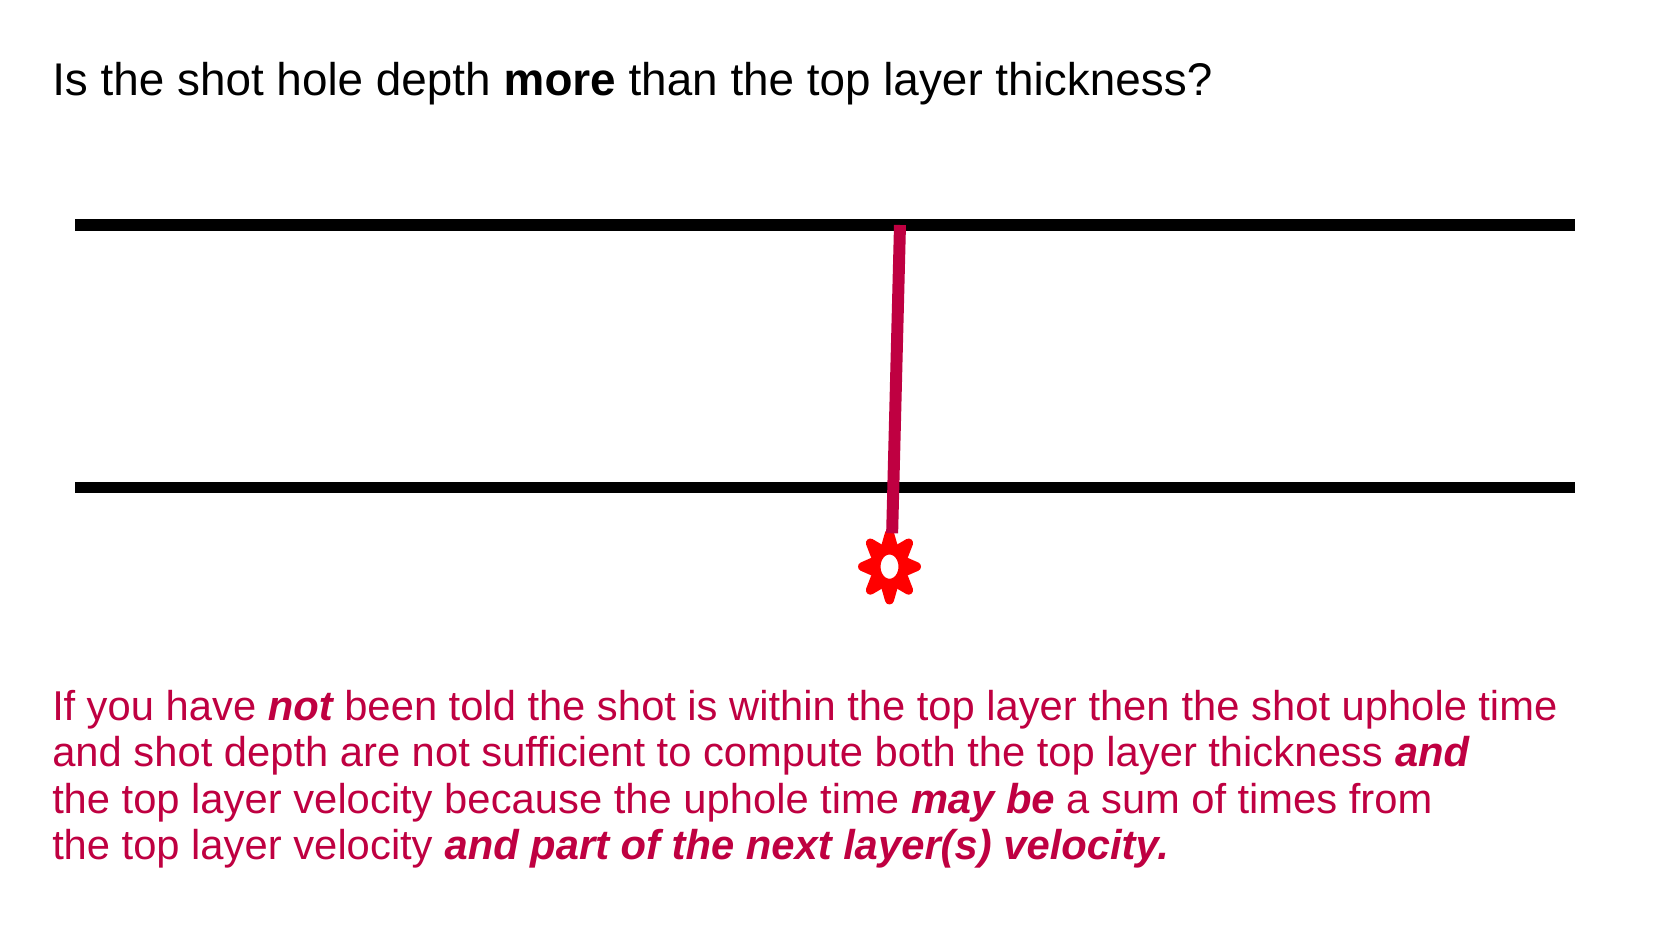

Is the shot hole depth more than the top layer thickness?
If you have not been told the shot is within the top layer then the shot uphole time and shot depth are not sufficient to compute both the top layer thickness and the top layer velocity because the uphole time may be a sum of times from the top layer velocity and part of the next layer(s) velocity.